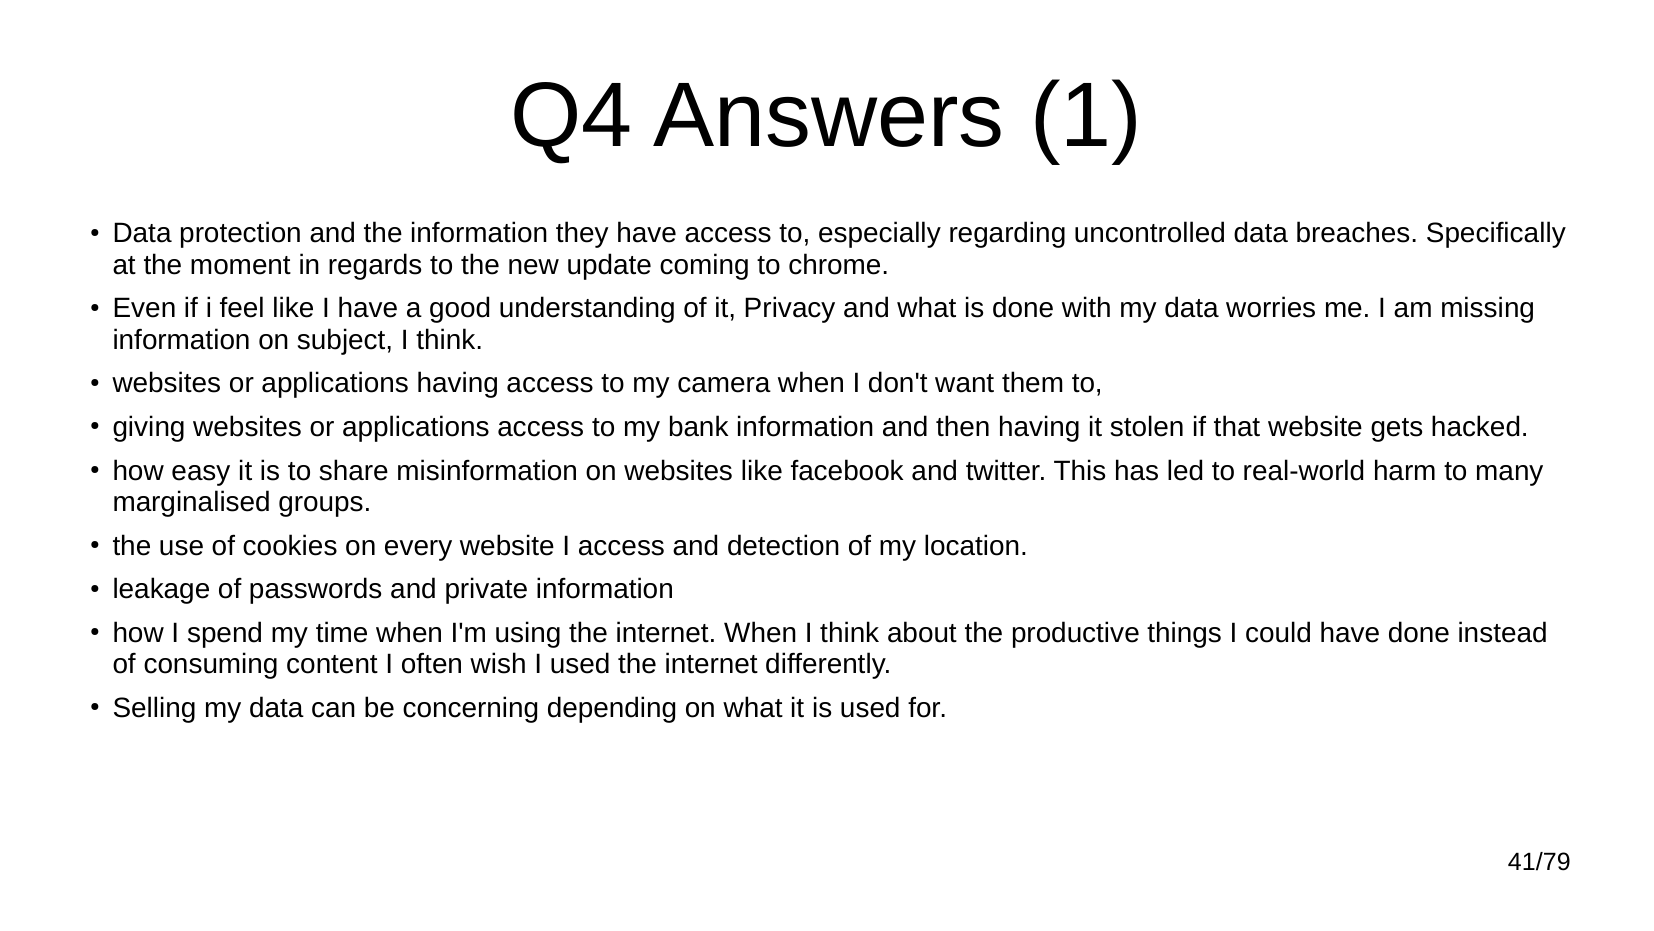

# Q4 Answers (1)
Data protection and the information they have access to, especially regarding uncontrolled data breaches. Specifically at the moment in regards to the new update coming to chrome.
Even if i feel like I have a good understanding of it, Privacy and what is done with my data worries me. I am missing information on subject, I think.
websites or applications having access to my camera when I don't want them to,
giving websites or applications access to my bank information and then having it stolen if that website gets hacked.
how easy it is to share misinformation on websites like facebook and twitter. This has led to real-world harm to many marginalised groups.
the use of cookies on every website I access and detection of my location.
leakage of passwords and private information
how I spend my time when I'm using the internet. When I think about the productive things I could have done instead of consuming content I often wish I used the internet differently.
Selling my data can be concerning depending on what it is used for.
41